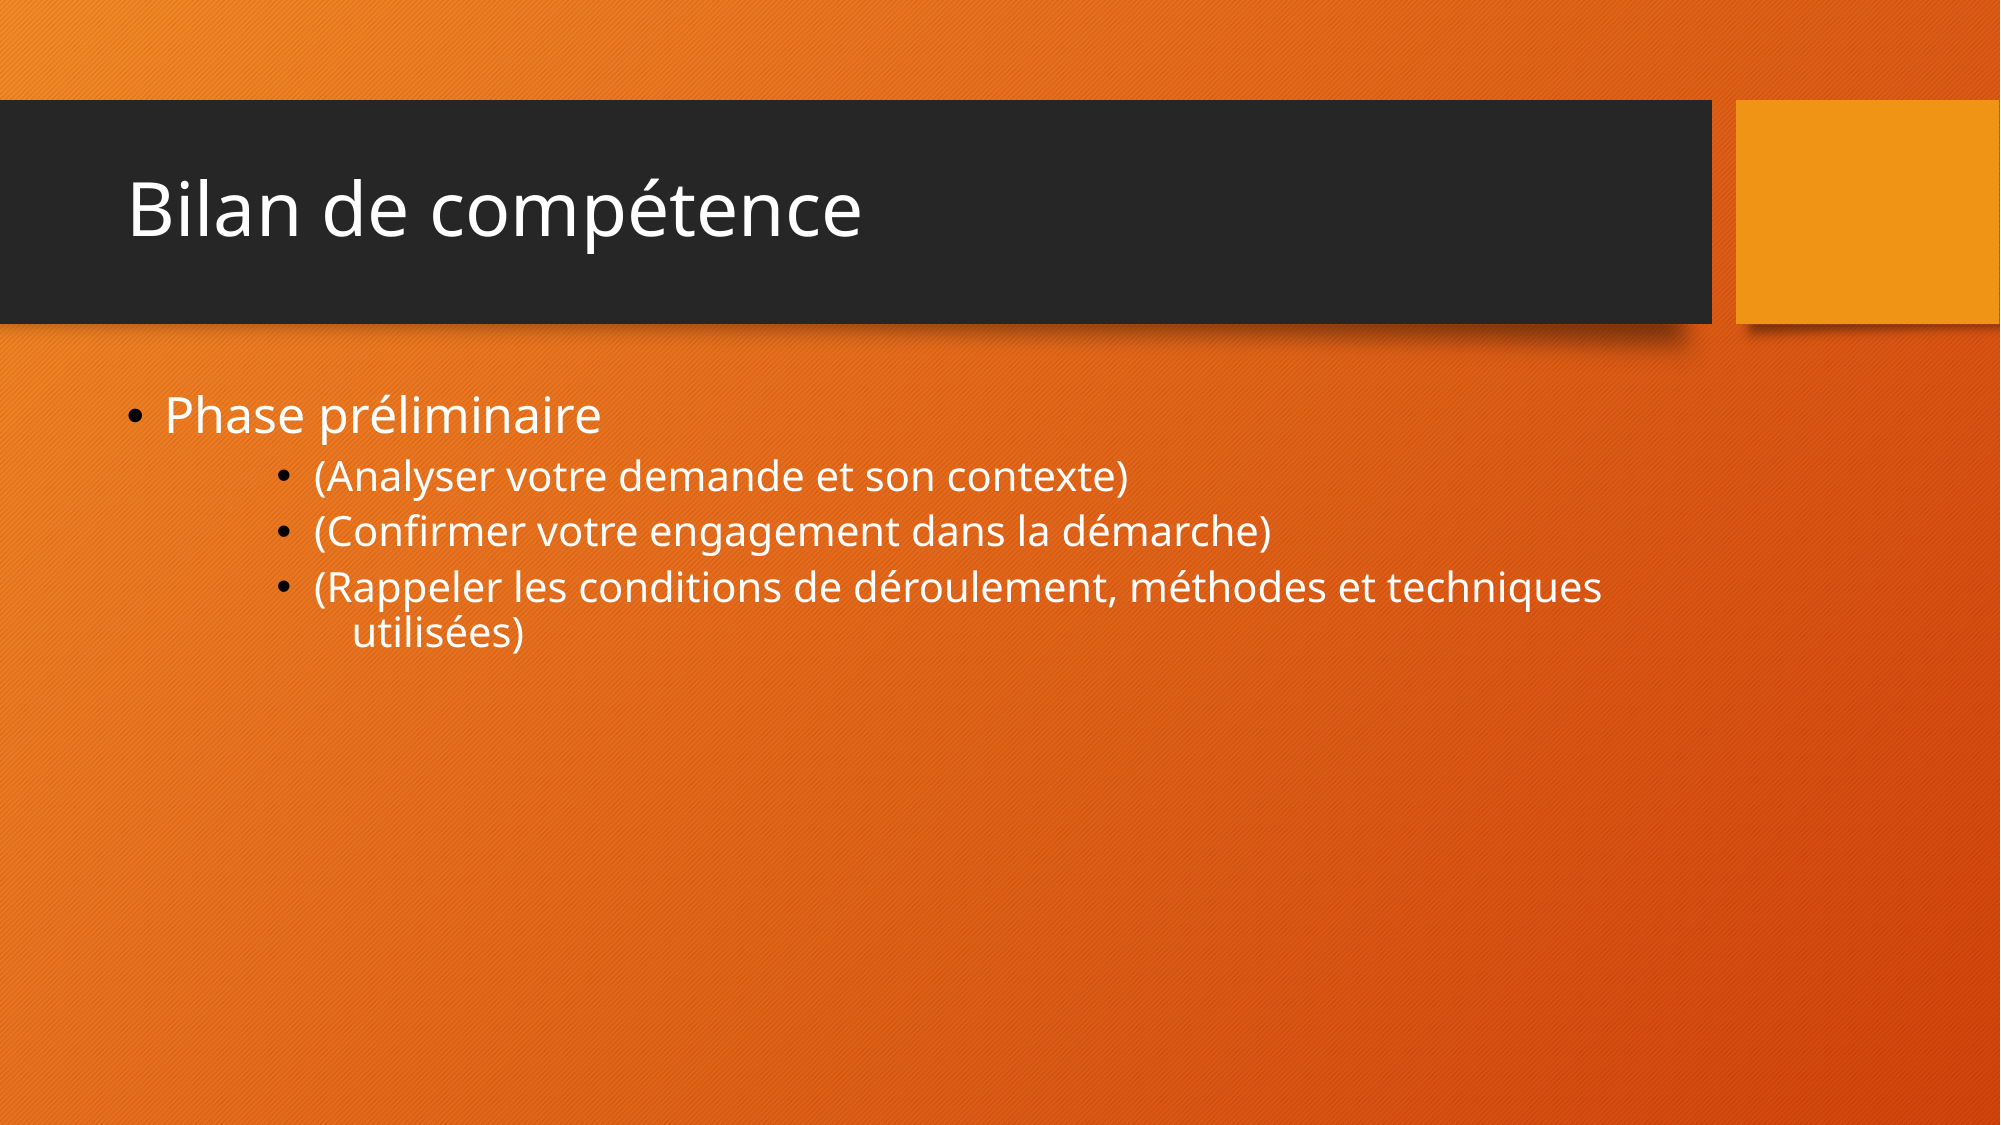

# Bilan de compétence
Phase préliminaire
(Analyser votre demande et son contexte)
(Confirmer votre engagement dans la démarche)
(Rappeler les conditions de déroulement, méthodes et techniques utilisées)